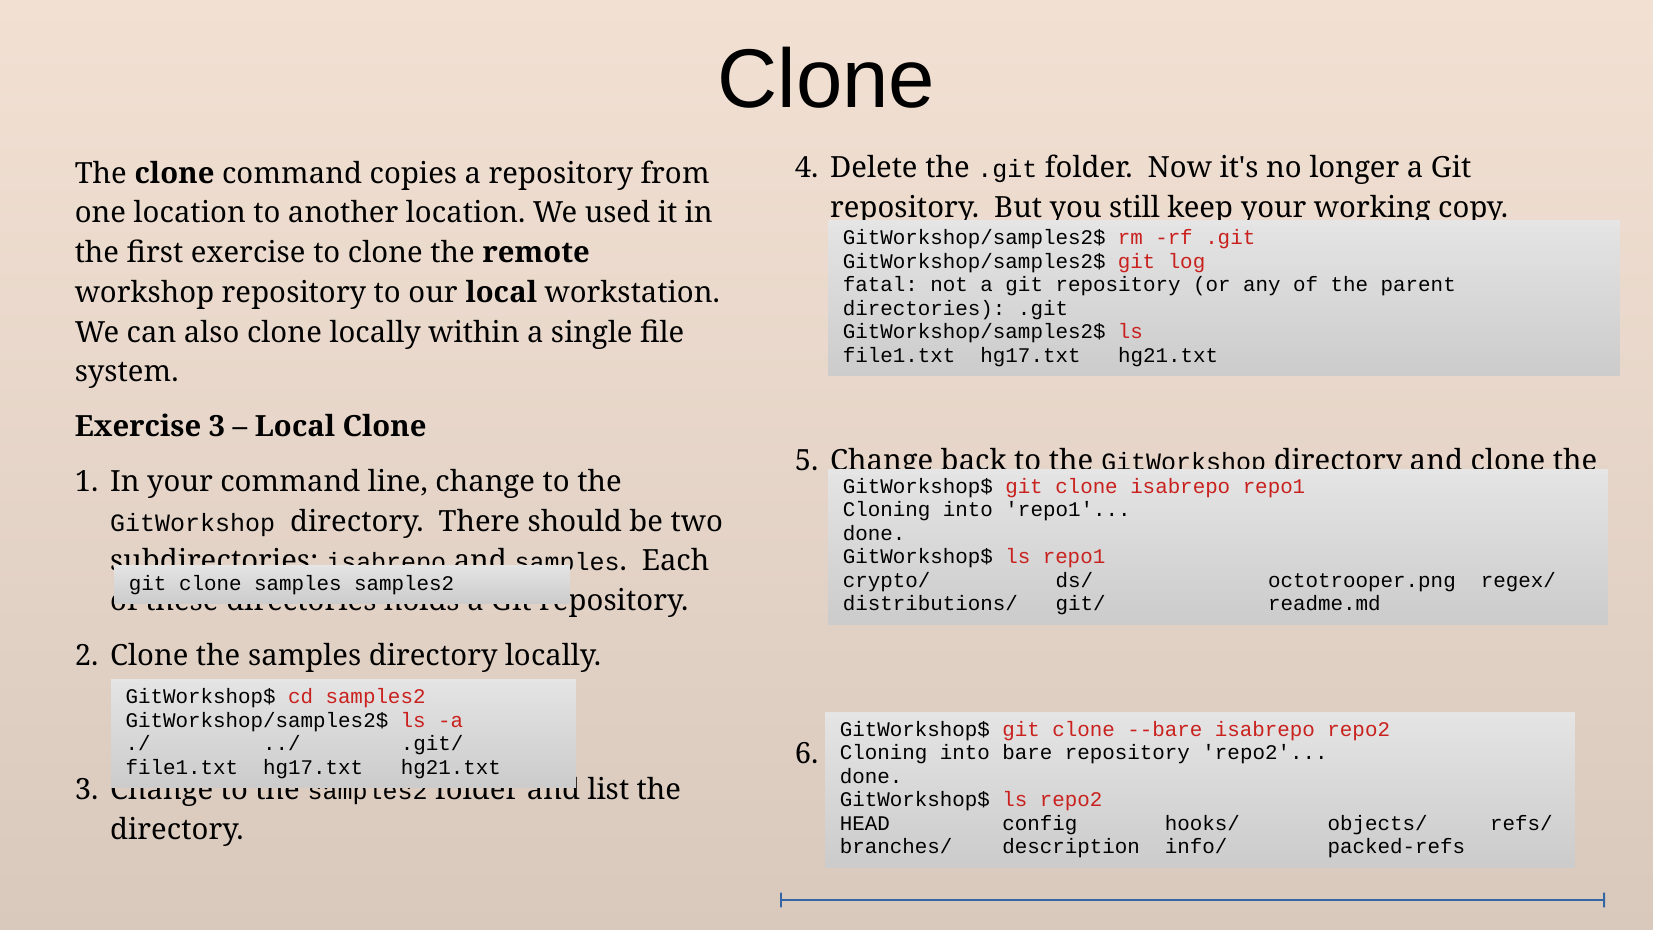

# Clone
Delete the .git folder. Now it's no longer a Git repository. But you still keep your working copy.
Change back to the GitWorkshop directory and clone the ISAB repository locally.
Make a bare clone of the ISAB repository. A bare repository is one with no working copy, just the repository itself.
The clone command copies a repository from one location to another location. We used it in the first exercise to clone the remote workshop repository to our local workstation. We can also clone locally within a single file system.
Exercise 3 – Local Clone
In your command line, change to the GitWorkshop directory. There should be two subdirectories: isabrepo and samples. Each of these directories holds a Git repository.
Clone the samples directory locally.
Change to the samples2 folder and list the directory.
Note there is no Python script since we did not commit it to the original repository.
GitWorkshop/samples2$ rm -rf .git
GitWorkshop/samples2$ git log
fatal: not a git repository (or any of the parent directories): .git
GitWorkshop/samples2$ ls
file1.txt hg17.txt hg21.txt
GitWorkshop$ git clone isabrepo repo1
Cloning into 'repo1'...
done.
GitWorkshop$ ls repo1
crypto/ ds/ octotrooper.png regex/
distributions/ git/ readme.md
git clone samples samples2
GitWorkshop$ cd samples2
GitWorkshop/samples2$ ls -a
./ ../ .git/ file1.txt hg17.txt hg21.txt
GitWorkshop$ git clone --bare isabrepo repo2
Cloning into bare repository 'repo2'...
done.
GitWorkshop$ ls repo2
HEAD config hooks/ objects/ refs/
branches/ description info/ packed-refs